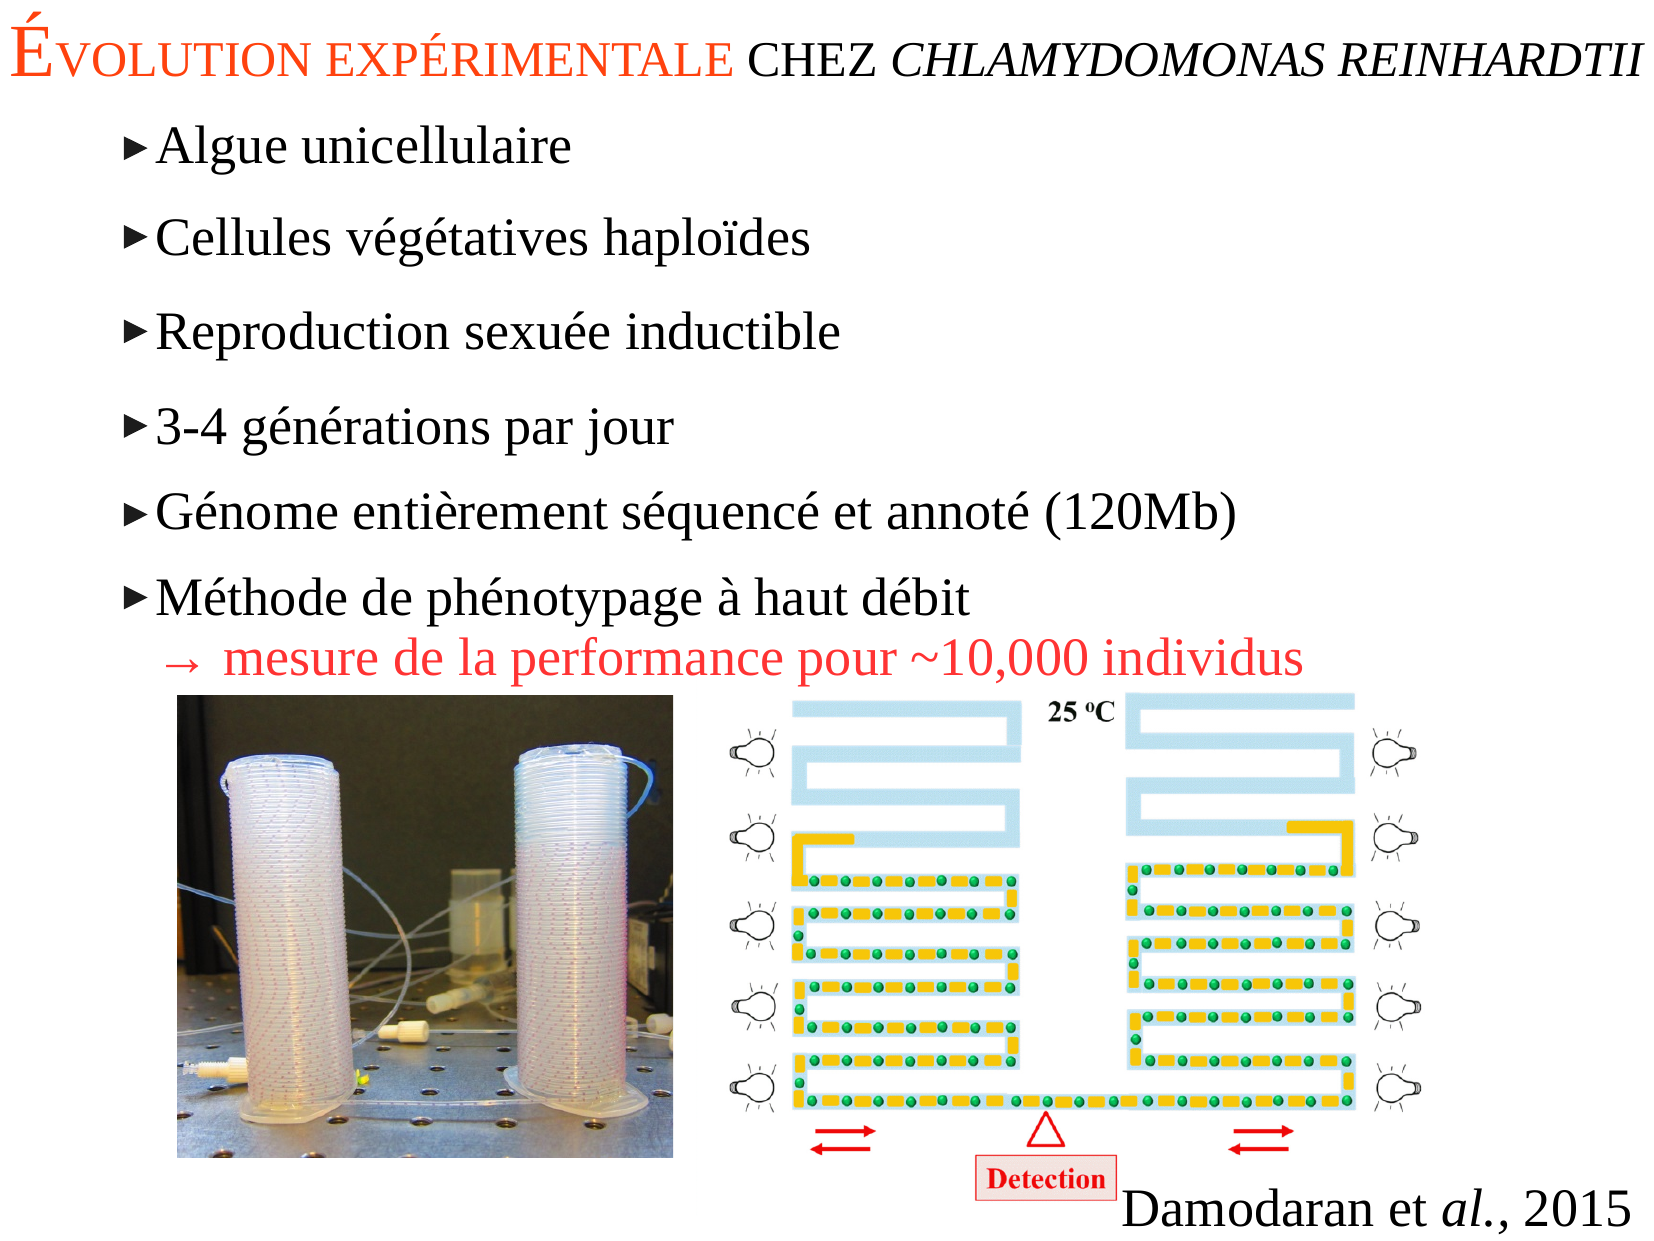

ÉVOLUTION EXPÉRIMENTALE CHEZ CHLAMYDOMONAS REINHARDTII
Algue unicellulaire
Cellules végétatives haploïdes
Reproduction sexuée inductible
3-4 générations par jour
Génome entièrement séquencé et annoté (120Mb)
Méthode de phénotypage à haut débit
→ mesure de la performance pour ~10,000 individus
Damodaran et al., 2015